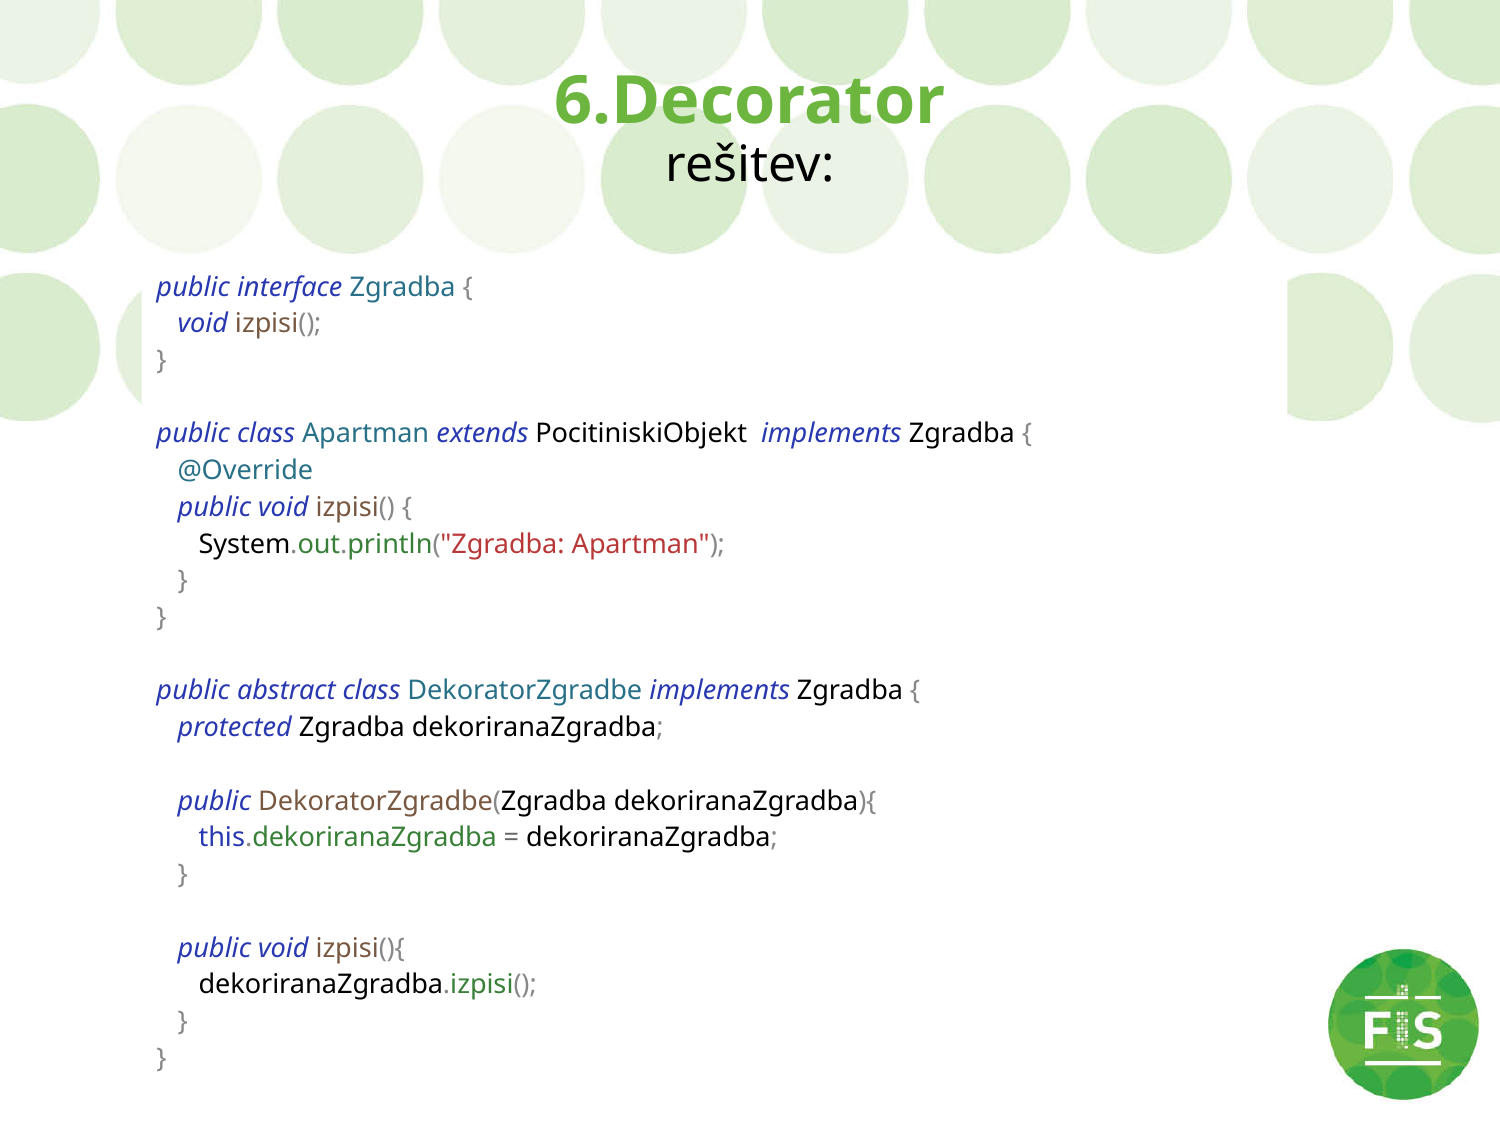

# 6.Decorator rešitev:
public interface Zgradba {
 void izpisi();
}
public class Apartman extends PocitiniskiObjekt implements Zgradba {
 @Override
 public void izpisi() {
 System.out.println("Zgradba: Apartman");
 }
}
public abstract class DekoratorZgradbe implements Zgradba {
 protected Zgradba dekoriranaZgradba;
 public DekoratorZgradbe(Zgradba dekoriranaZgradba){
 this.dekoriranaZgradba = dekoriranaZgradba;
 }
 public void izpisi(){
 dekoriranaZgradba.izpisi();
 }
}